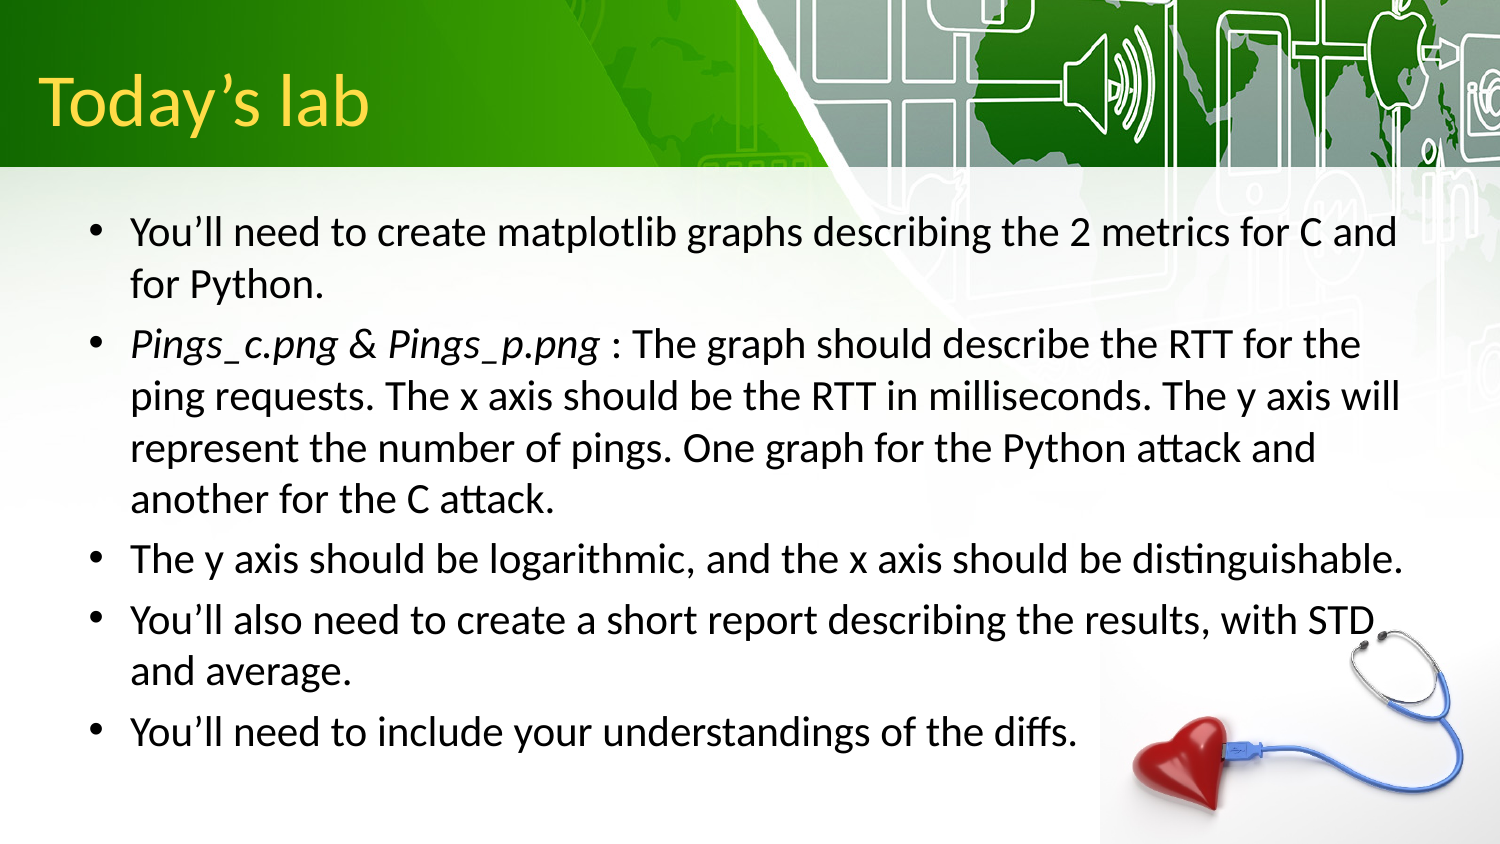

# Today’s lab
You’ll need to create matplotlib graphs describing the 2 metrics for C and for Python.
Pings_c.png & Pings_p.png : The graph should describe the RTT for the ping requests. The x axis should be the RTT in milliseconds. The y axis will represent the number of pings. One graph for the Python attack and another for the C attack.
The y axis should be logarithmic, and the x axis should be distinguishable.
You’ll also need to create a short report describing the results, with STD and average.
You’ll need to include your understandings of the diffs.